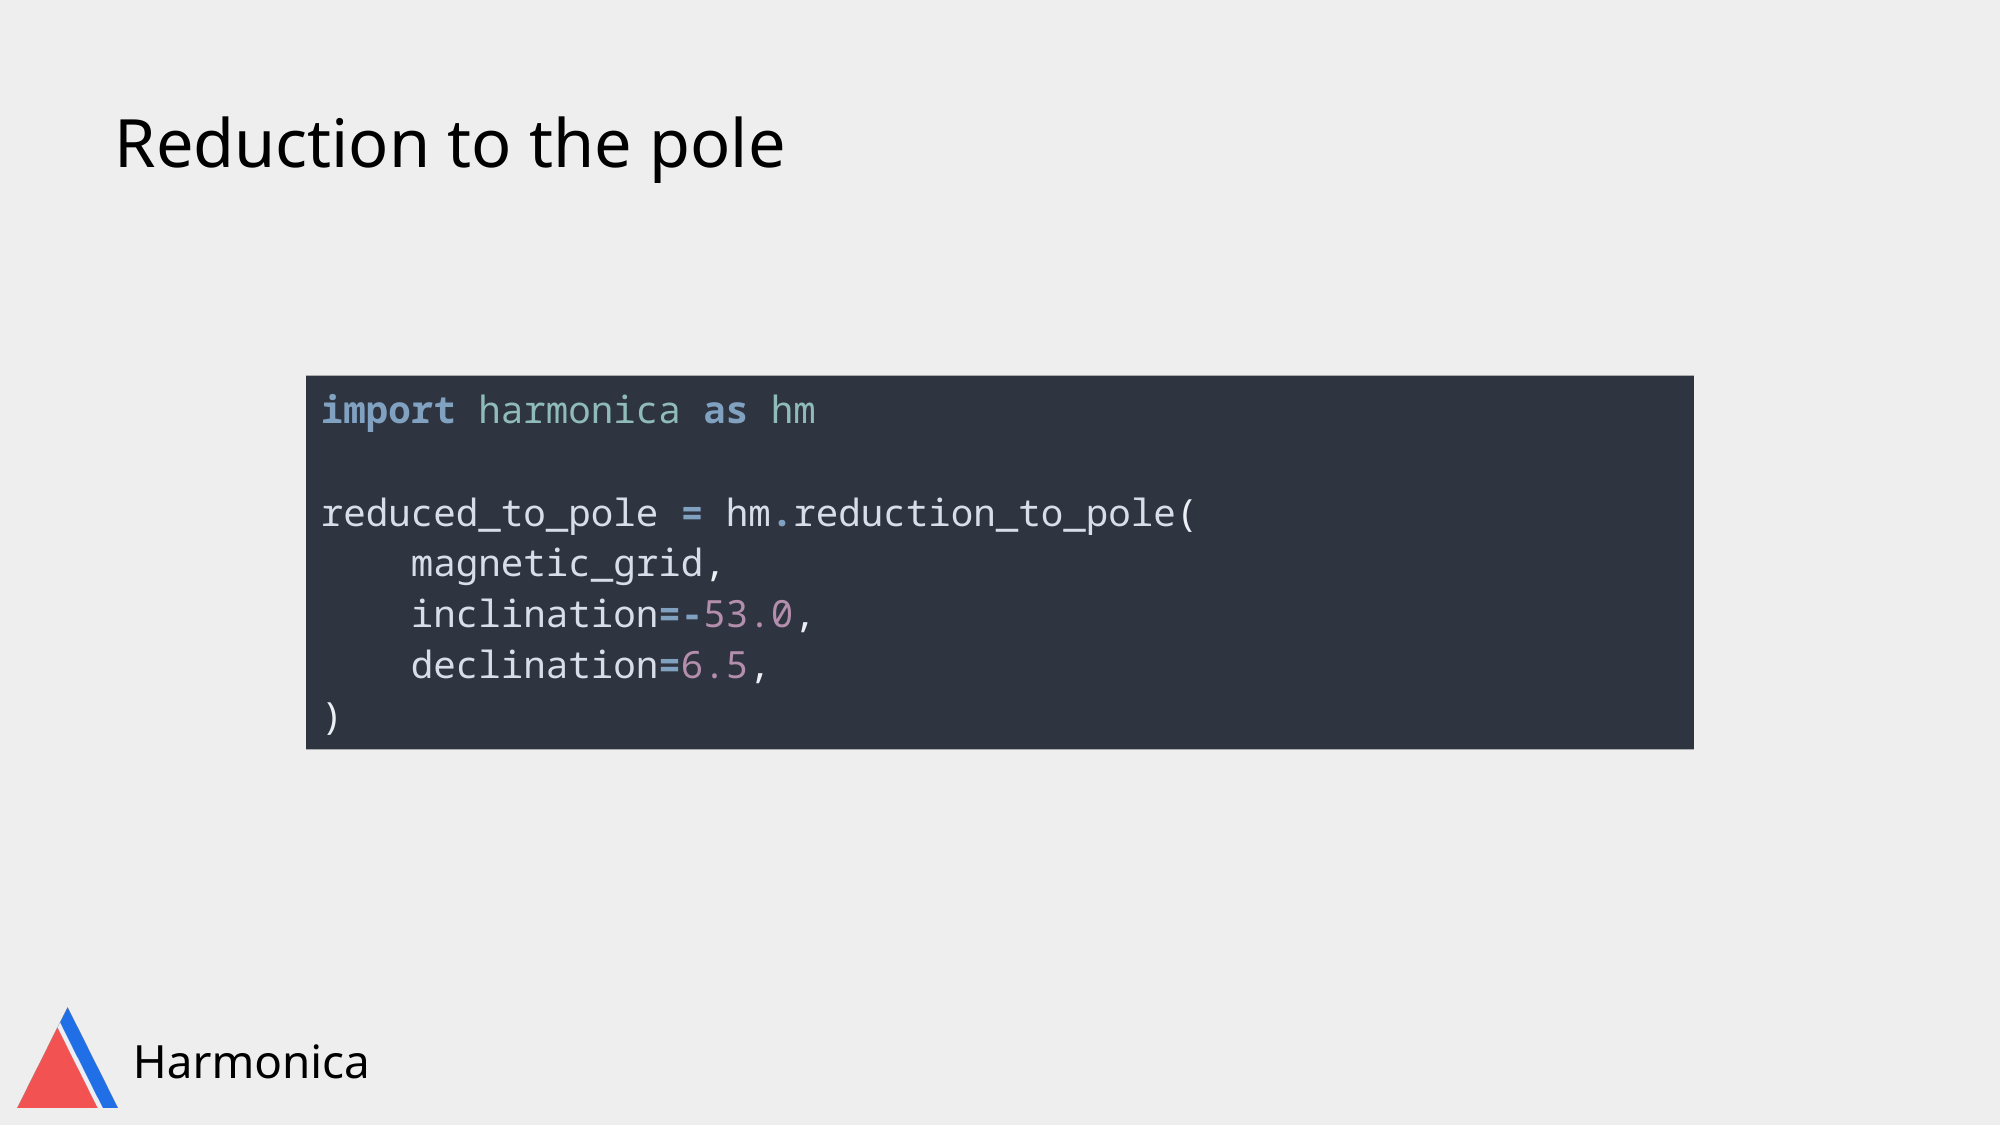

Reduction to the pole
import harmonica as hm
reduced_to_pole = hm.reduction_to_pole(
 magnetic_grid,
 inclination=-53.0,
 declination=6.5,
)
Harmonica